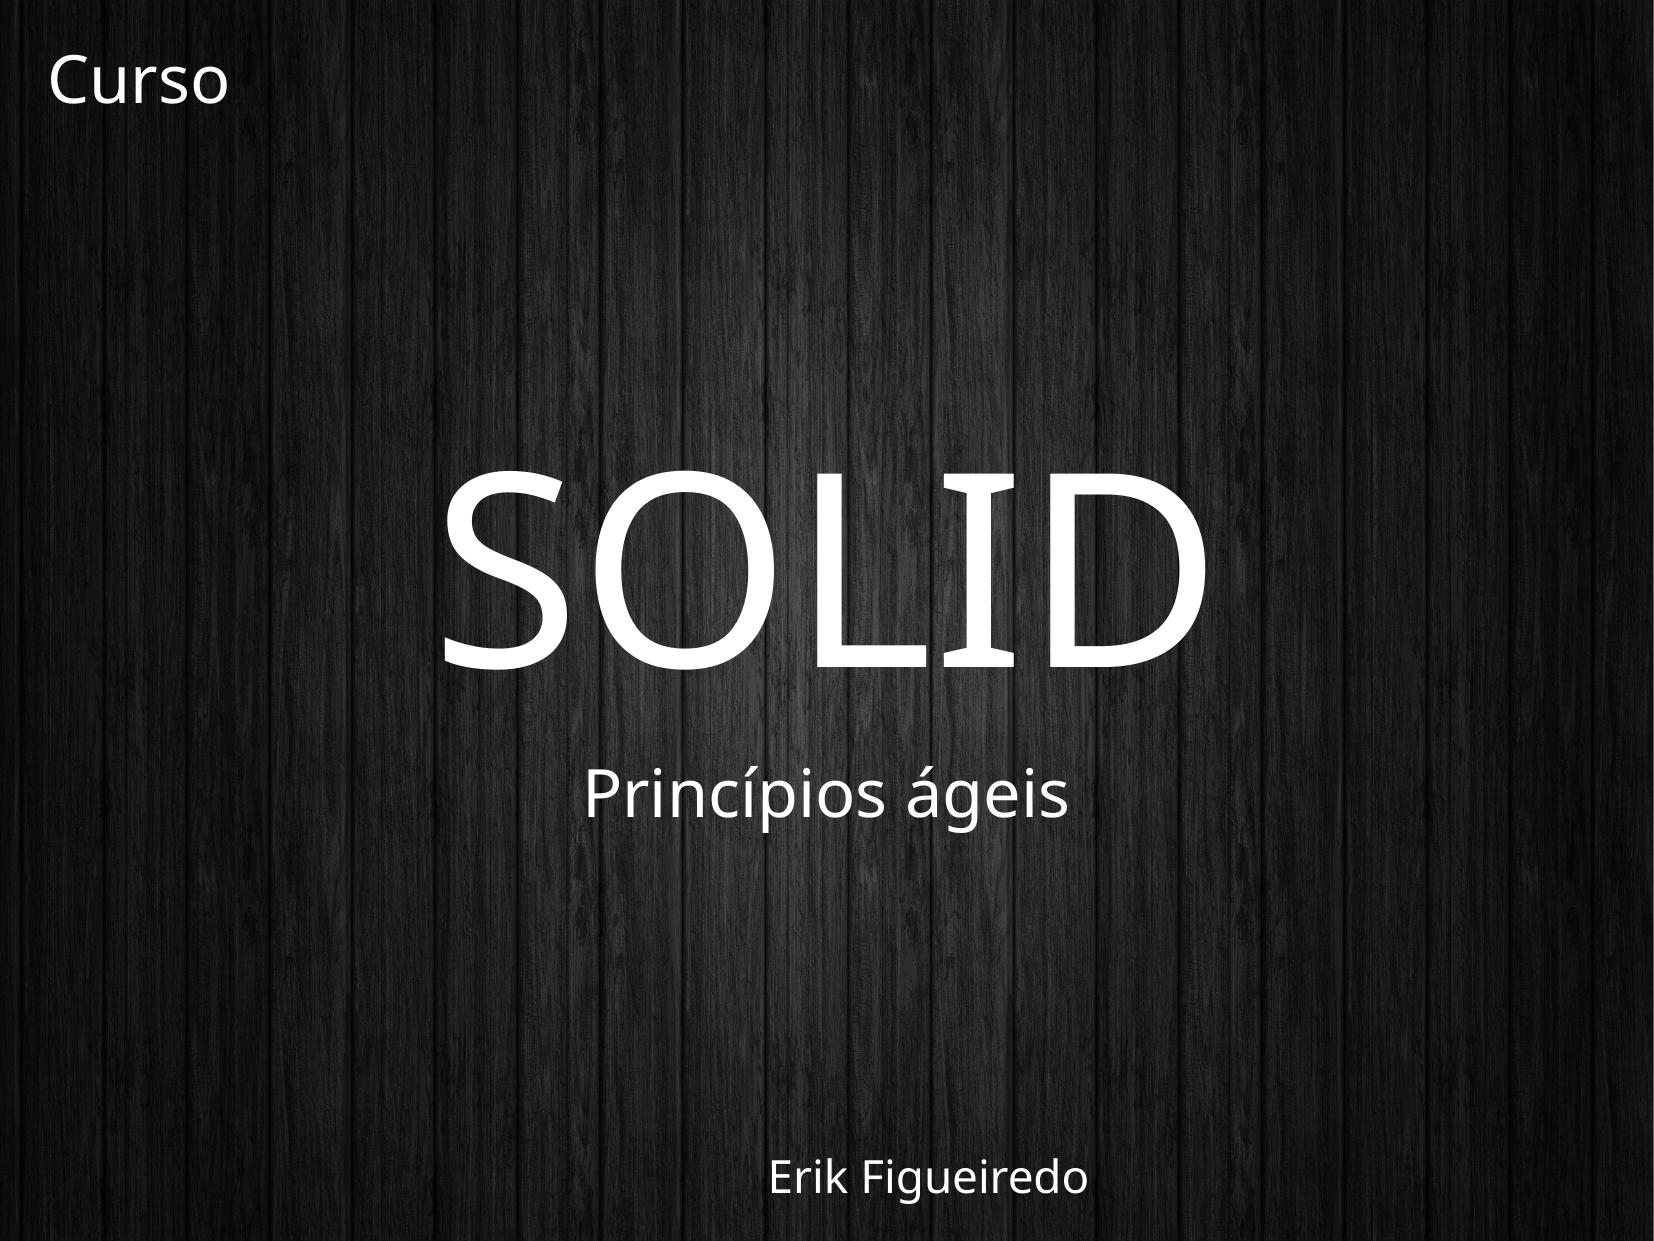

Curso
# SOLID
Princípios ágeis
Erik Figueiredo